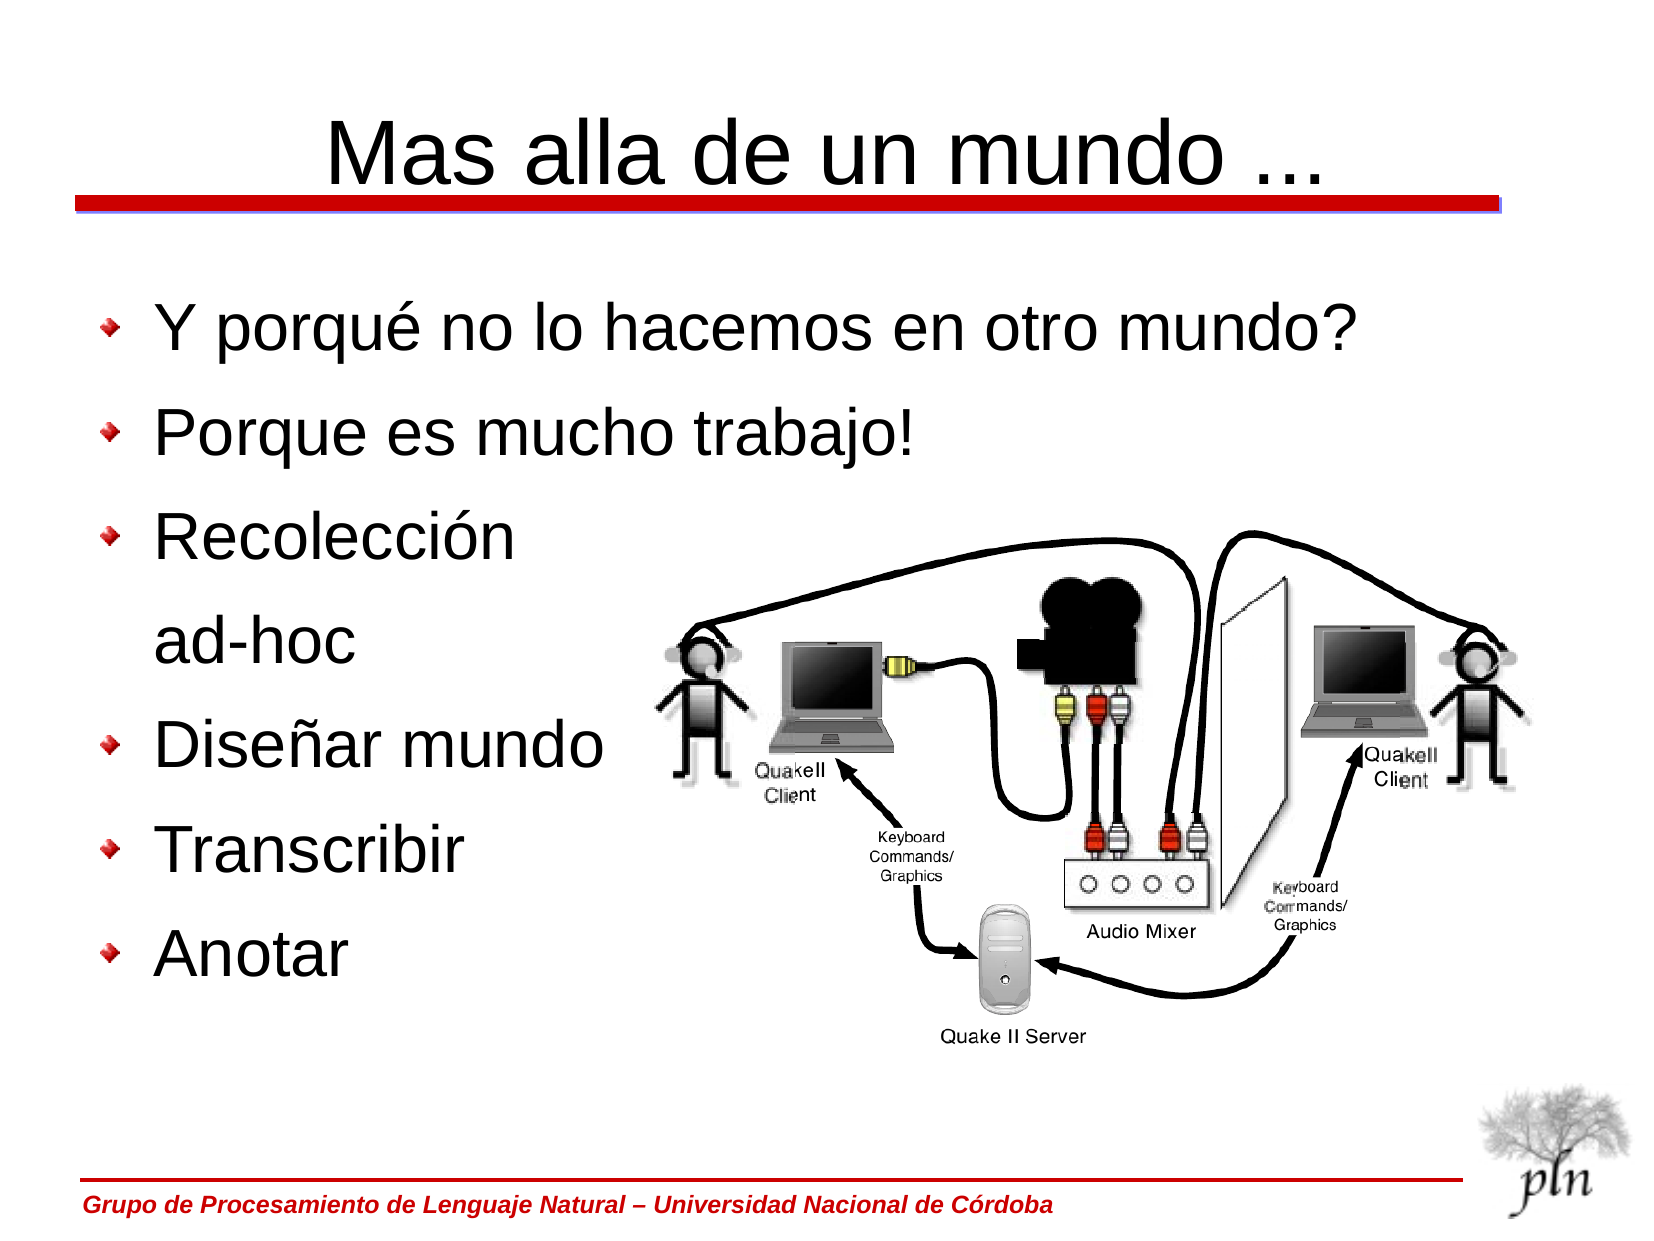

# Mas alla de un mundo ...
Y porqué no lo hacemos en otro mundo?
Porque es mucho trabajo!
Recolección
ad-hoc
Diseñar mundo
Transcribir
Anotar